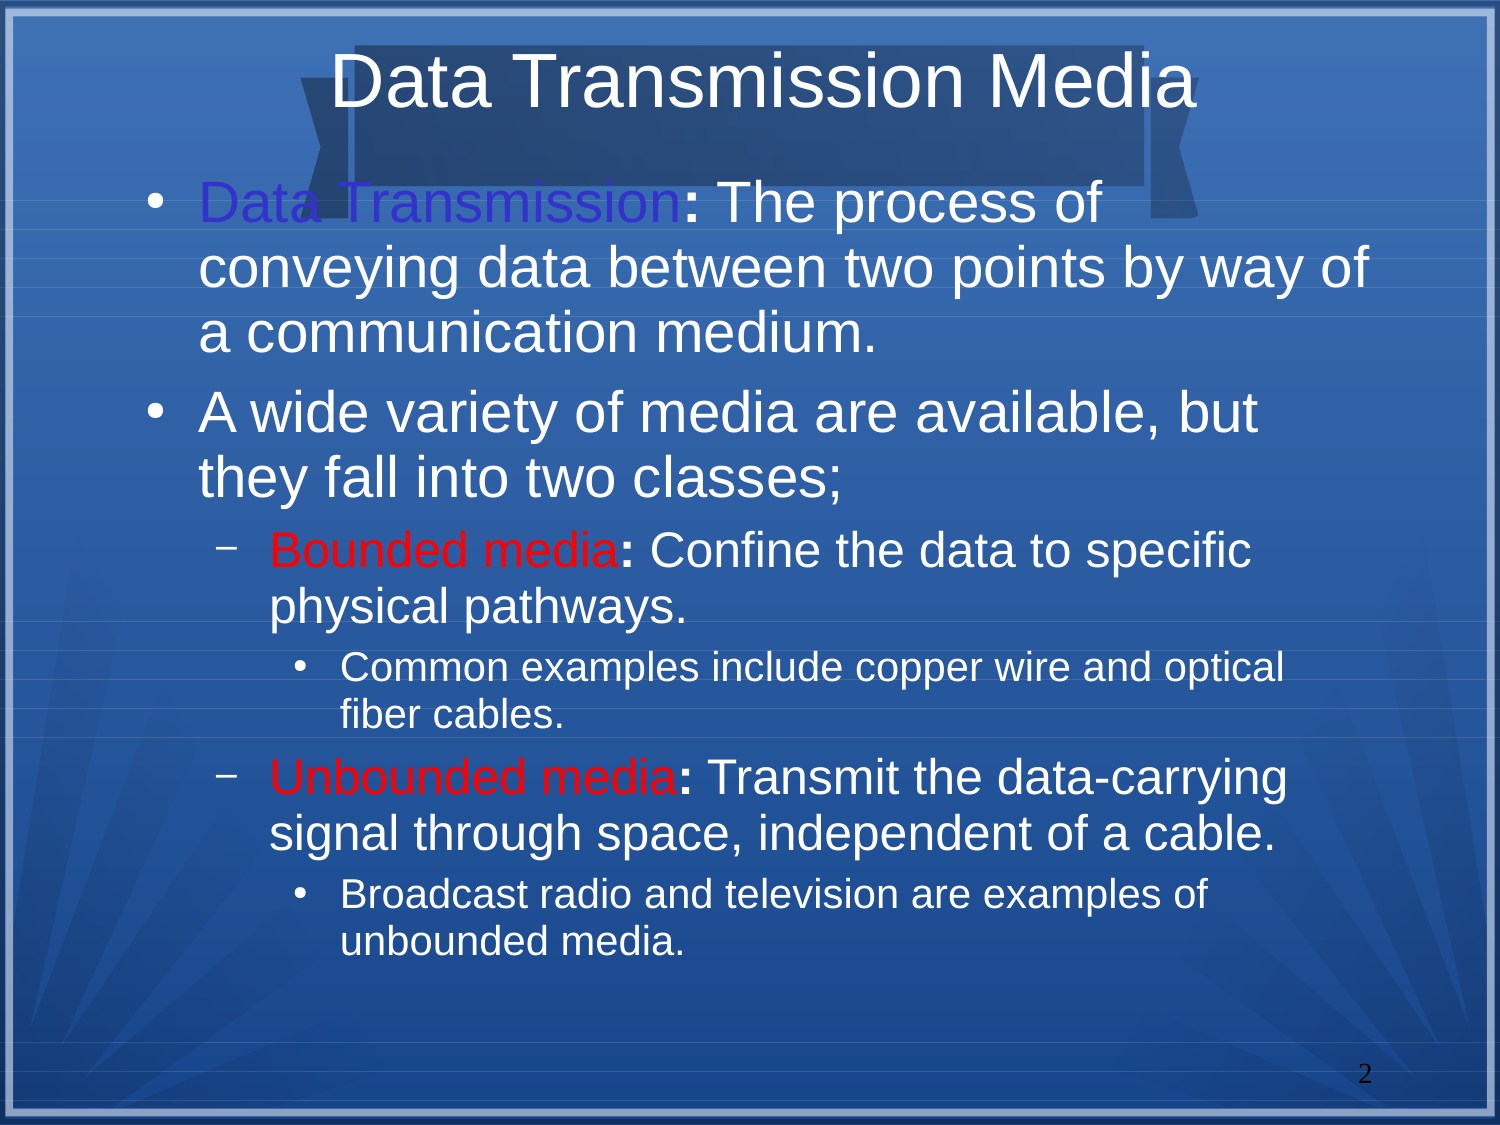

# Data Transmission Media
Data Transmission: The process of conveying data between two points by way of a communication medium.
A wide variety of media are available, but they fall into two classes;
Bounded media: Confine the data to specific physical pathways.
Common examples include copper wire and optical fiber cables.
Unbounded media: Transmit the data-carrying signal through space, independent of a cable.
Broadcast radio and television are examples of unbounded media.